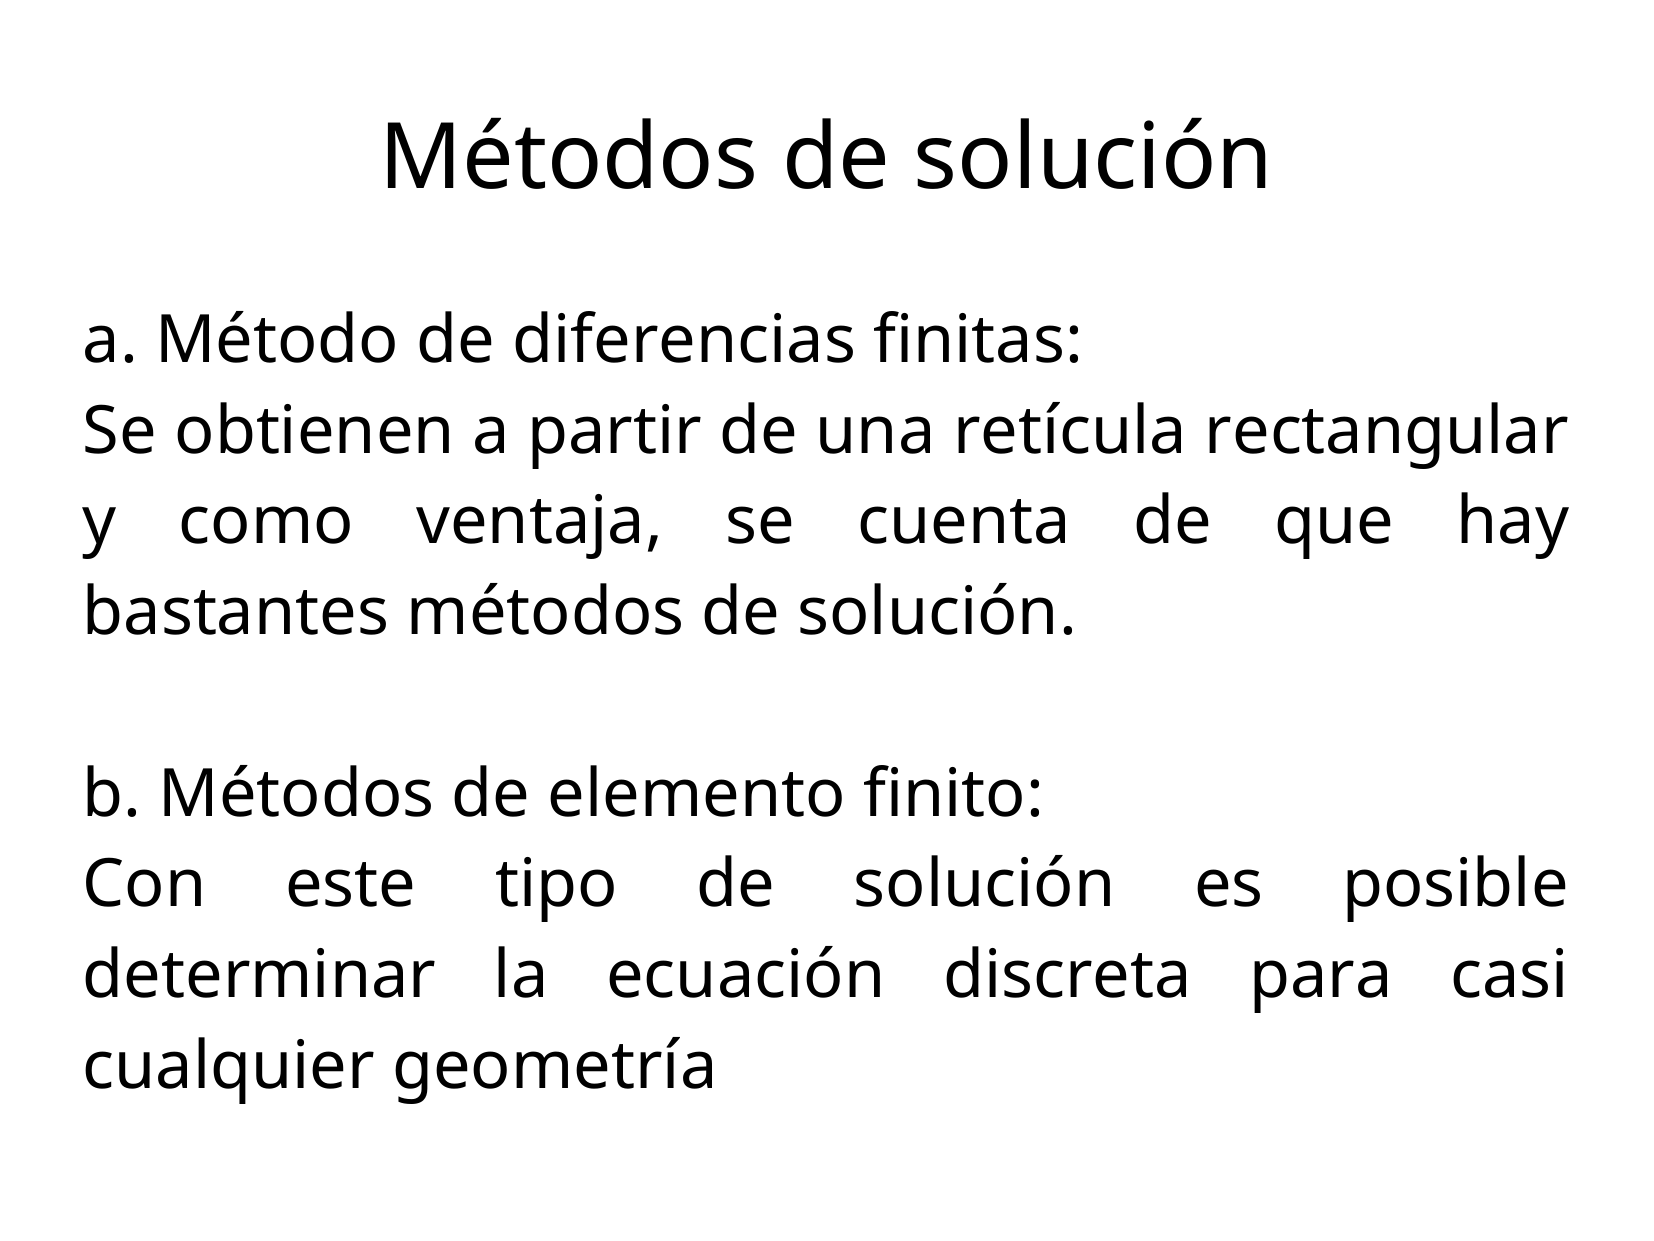

# Métodos de solución
a. Método de diferencias finitas:
Se obtienen a partir de una retícula rectangular y como ventaja, se cuenta de que hay bastantes métodos de solución.
b. Métodos de elemento finito:
Con este tipo de solución es posible determinar la ecuación discreta para casi cualquier geometría